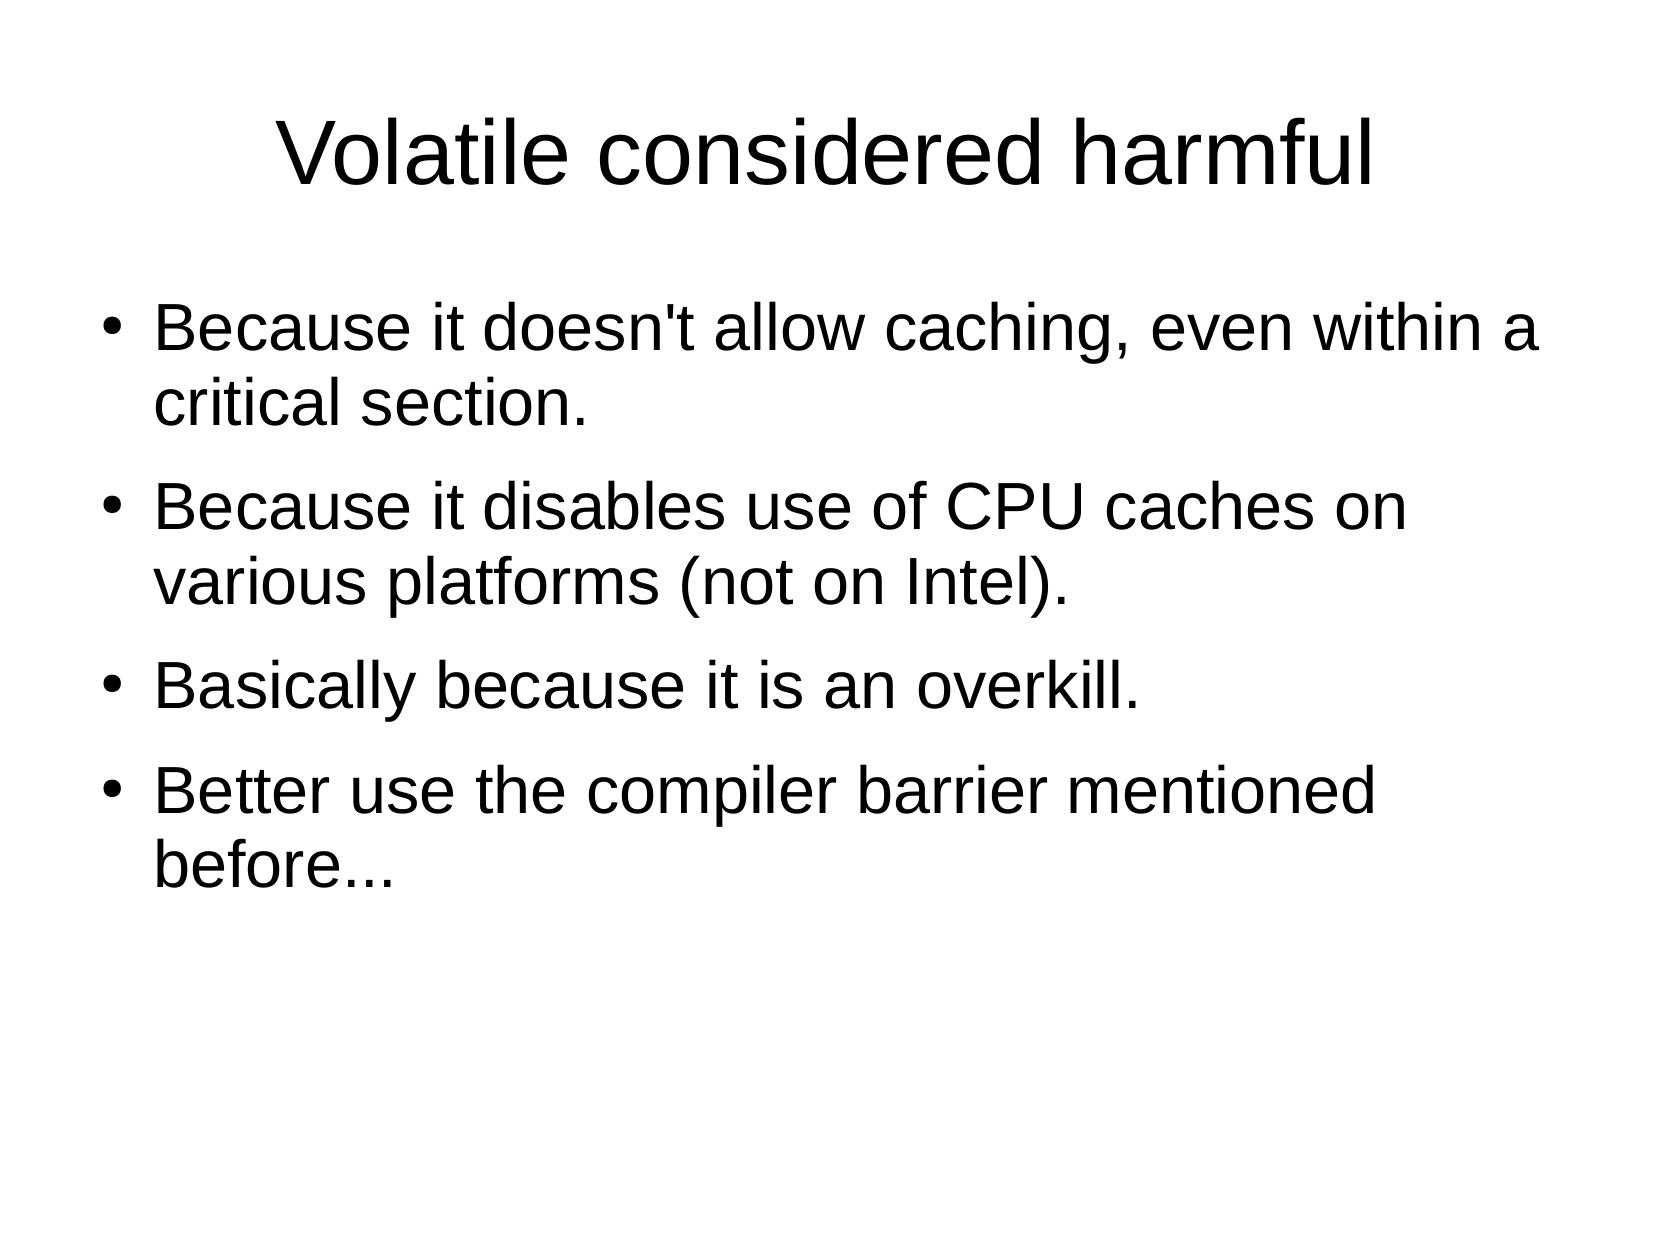

# Volatile considered harmful
Because it doesn't allow caching, even within a critical section.
Because it disables use of CPU caches on various platforms (not on Intel).
Basically because it is an overkill.
Better use the compiler barrier mentioned before...